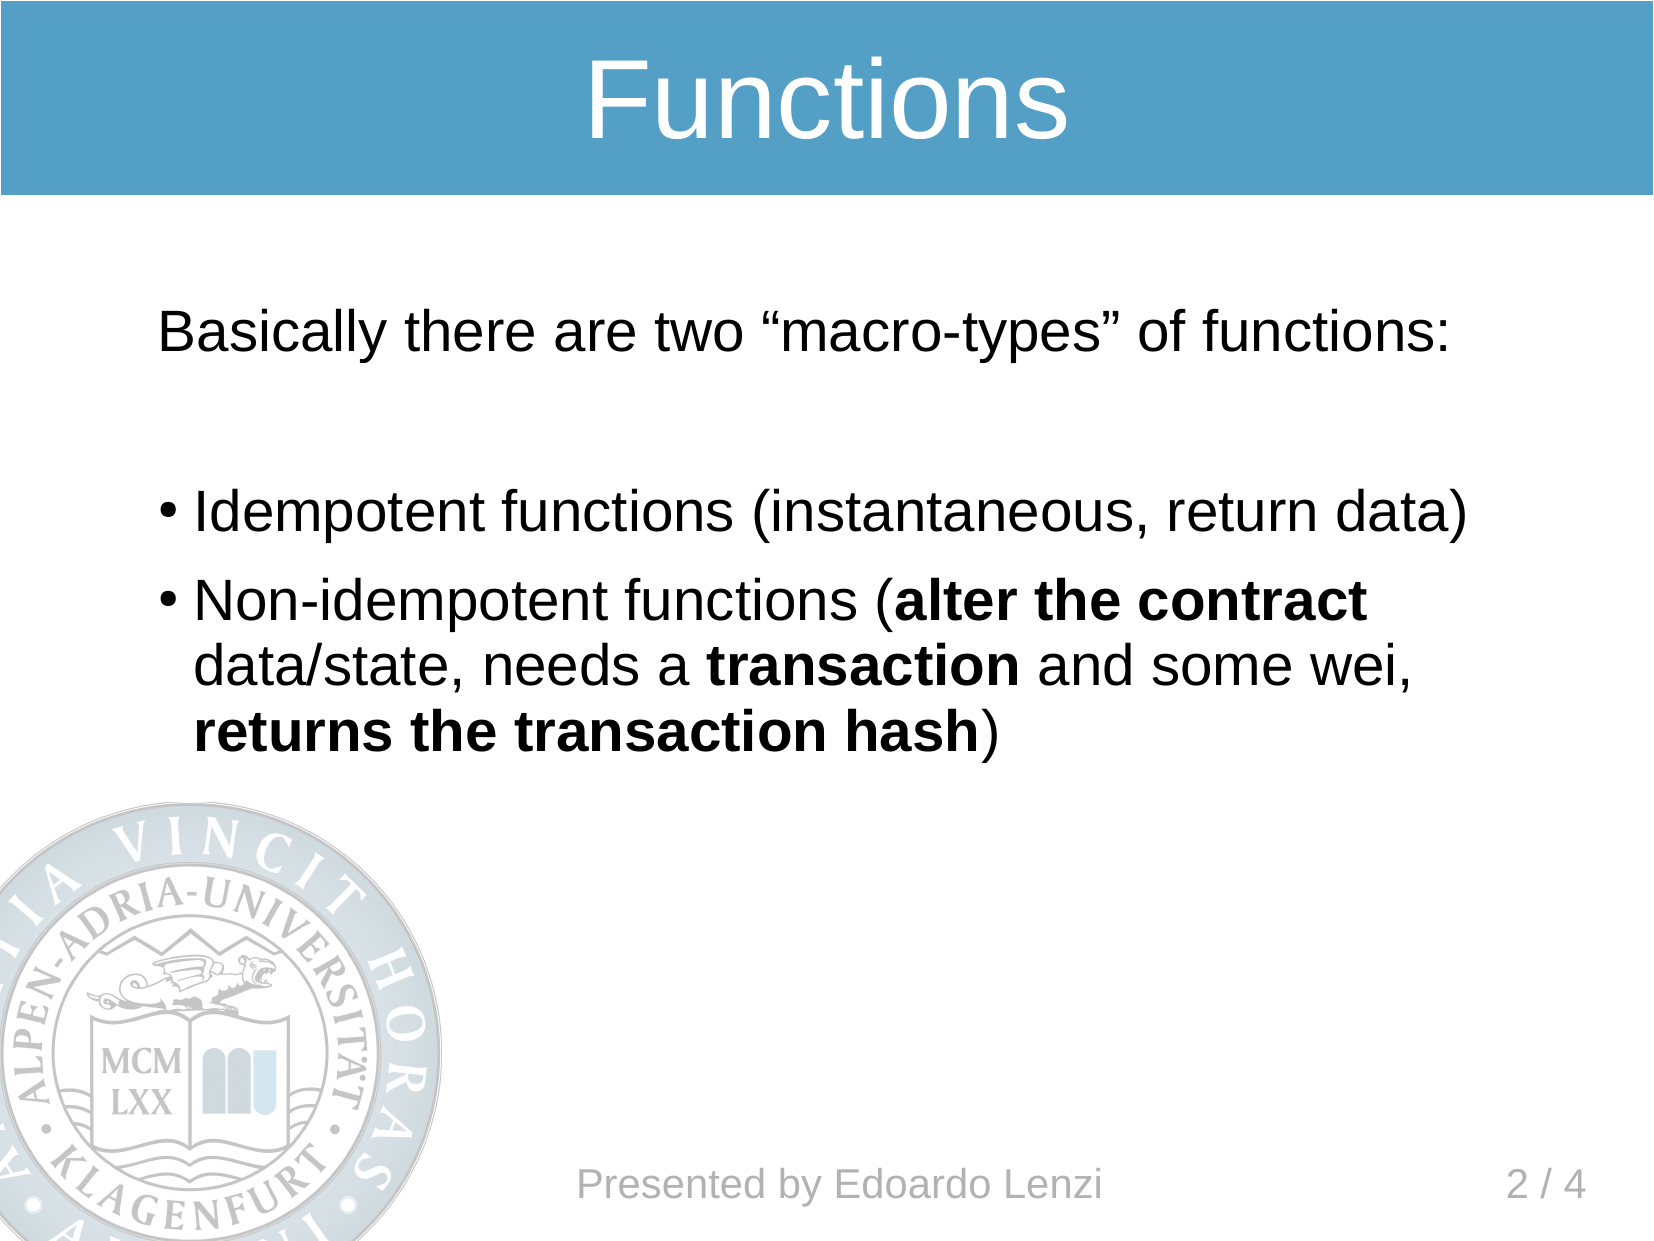

Functions
Basically there are two “macro-types” of functions:
Idempotent functions (instantaneous, return data)
Non-idempotent functions (alter the contract data/state, needs a transaction and some wei, returns the transaction hash)
# Presented by Edoardo Lenzi 2 / 4